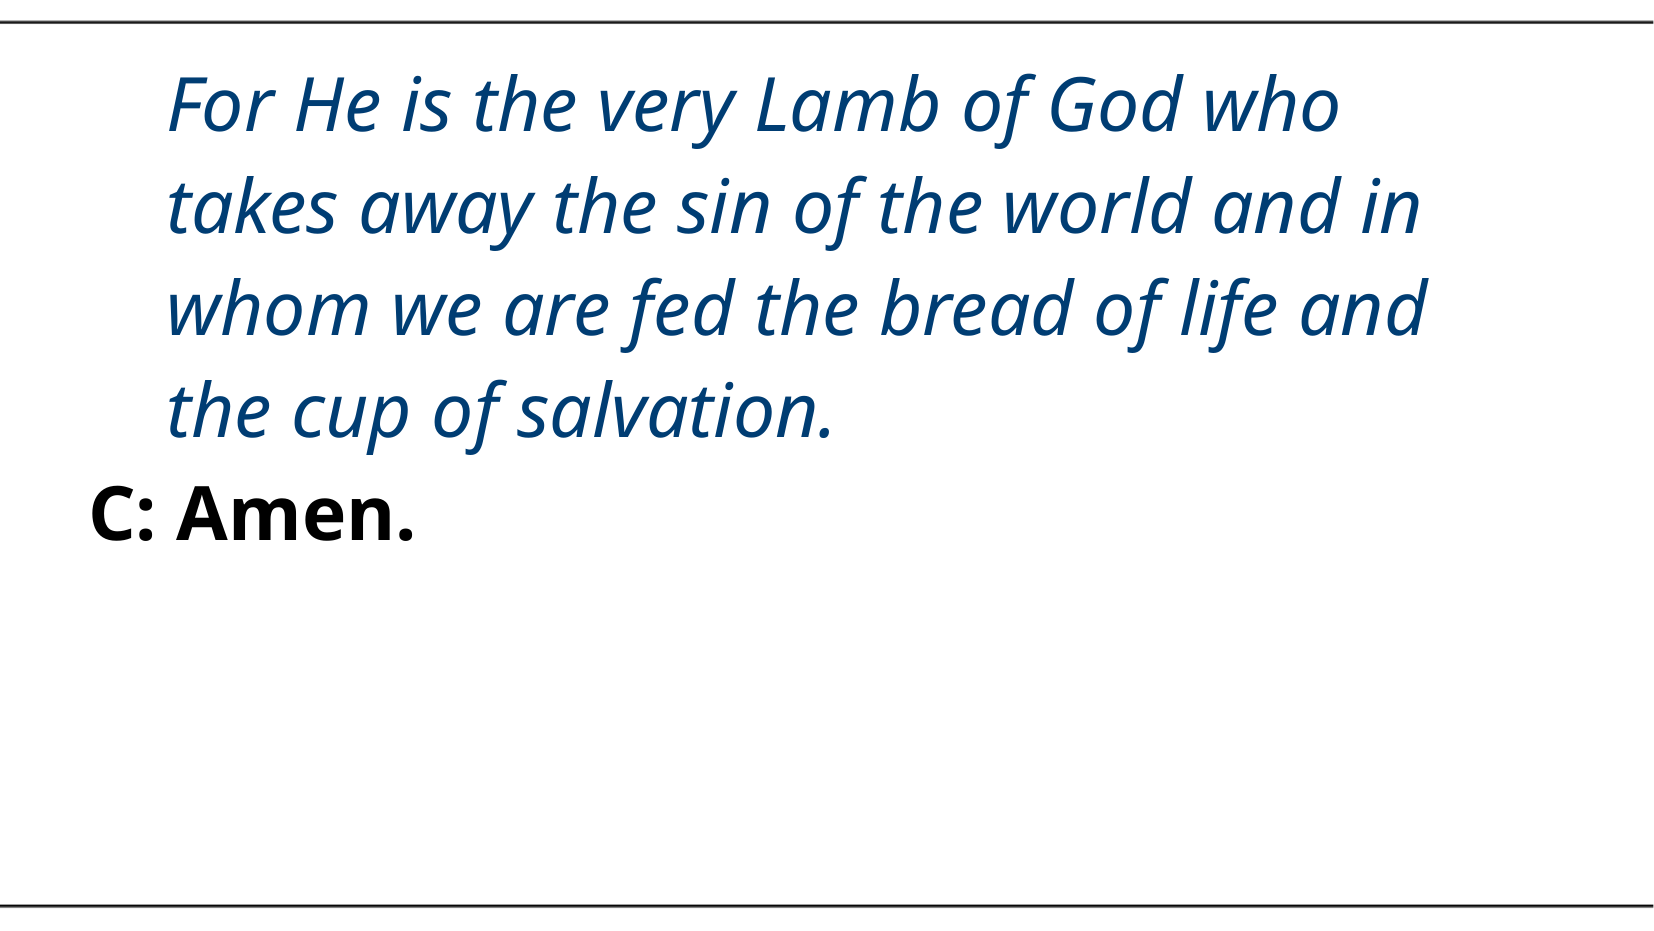

For He is the very Lamb of God who
 takes away the sin of the world and in
 whom we are fed the bread of life and
 the cup of salvation.
C: Amen.